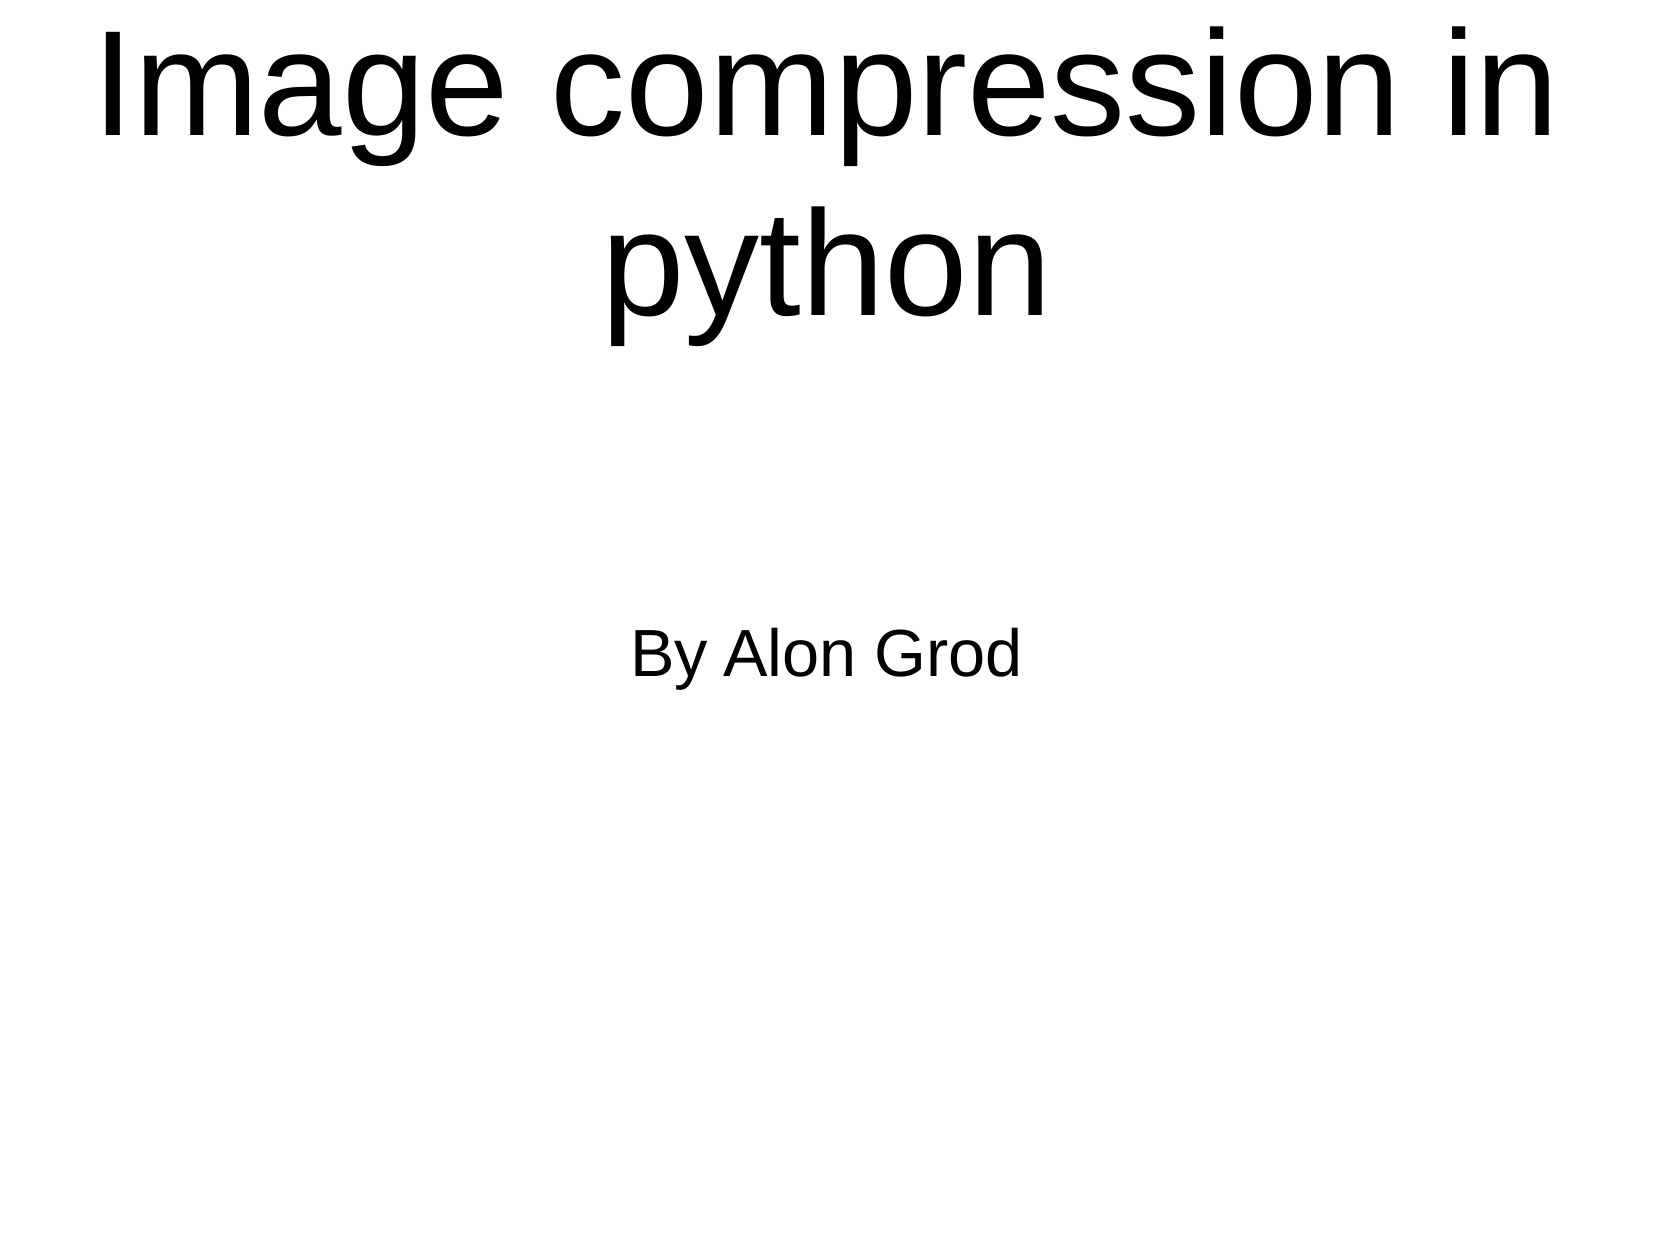

# Image compression in python
By Alon Grod